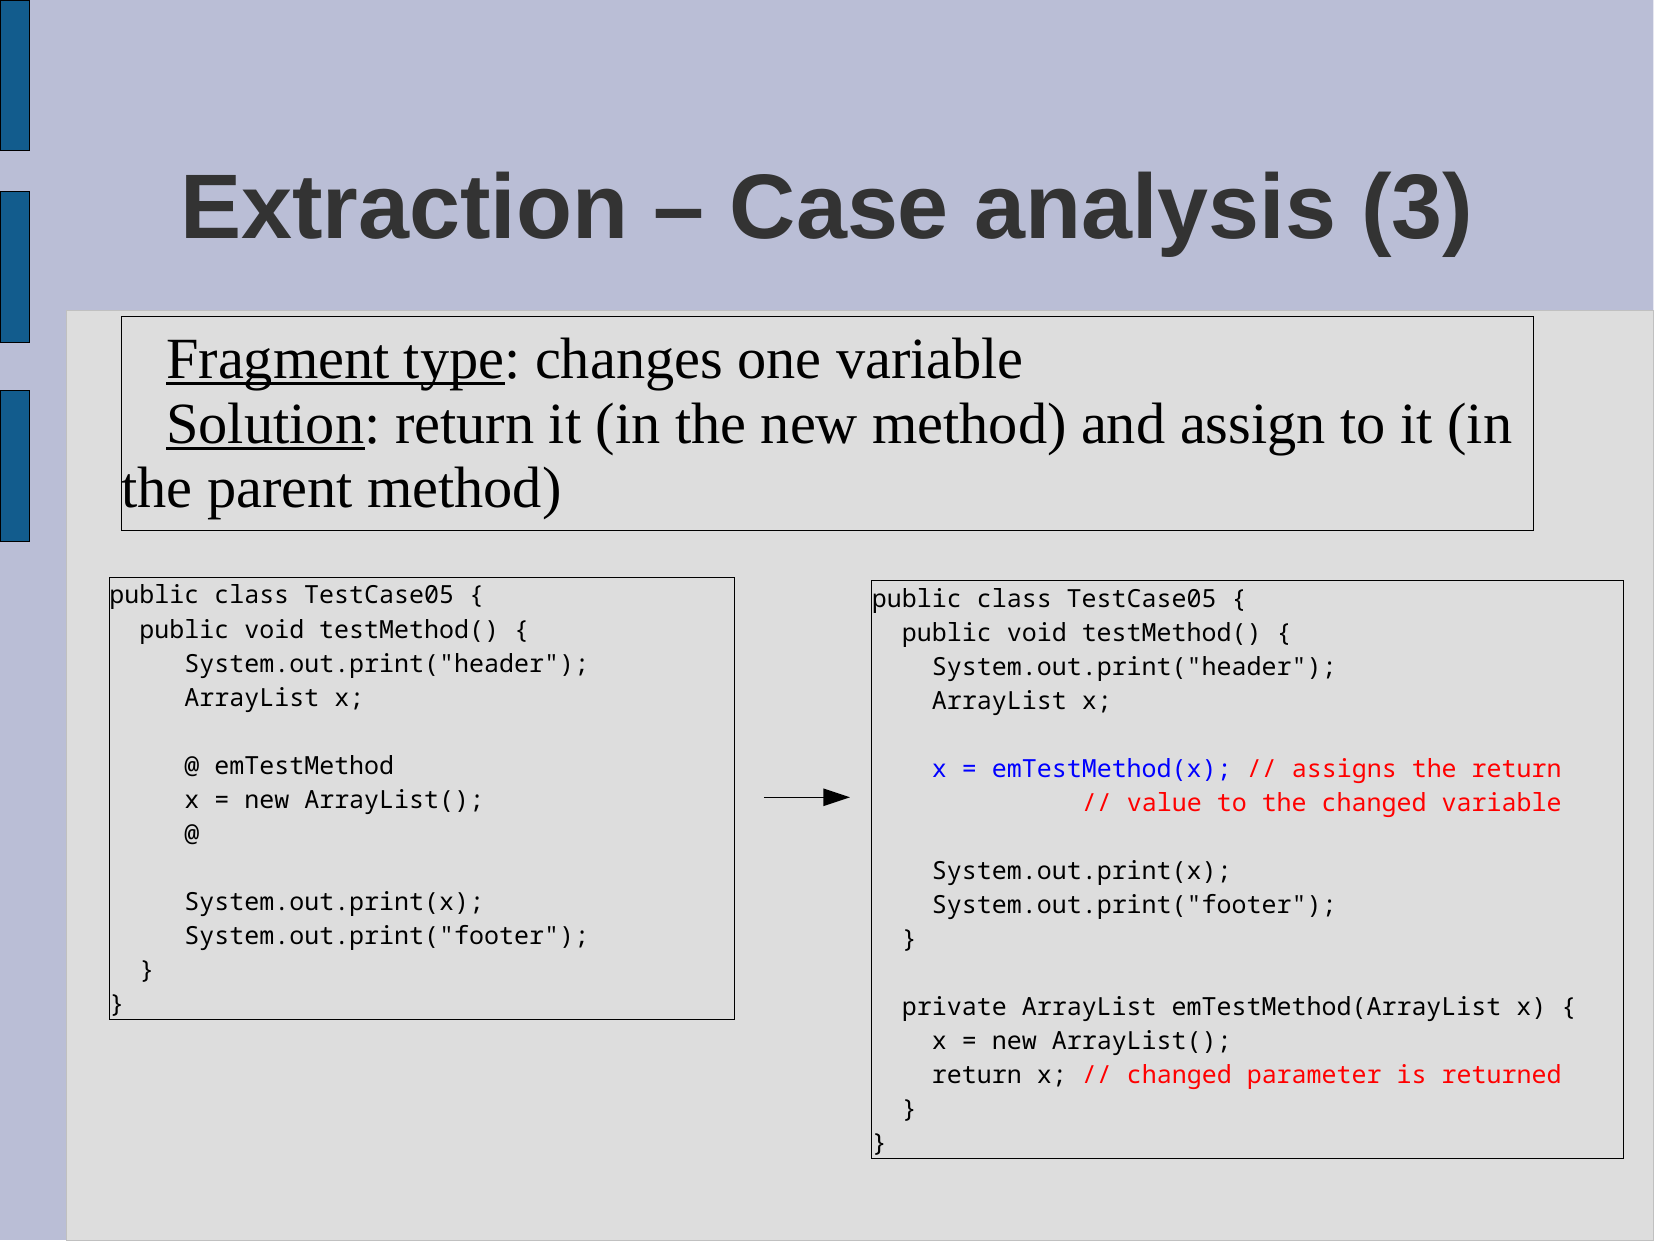

# Extraction – Case analysis (3)
Fragment type: changes one variable
Solution: return it (in the new method) and assign to it (in the parent method)
public class TestCase05 {
 public void testMethod() {
	System.out.print("header");
	ArrayList x;
	@ emTestMethod
	x = new ArrayList();
	@
	System.out.print(x);
	System.out.print("footer");
 }
}
public class TestCase05 {
 public void testMethod() {
 System.out.print("header");
 ArrayList x;
 x = emTestMethod(x); // assigns the return
 // value to the changed variable
 System.out.print(x);
 System.out.print("footer");
 }
 private ArrayList emTestMethod(ArrayList x) {
 x = new ArrayList();
 return x; // changed parameter is returned
 }
}